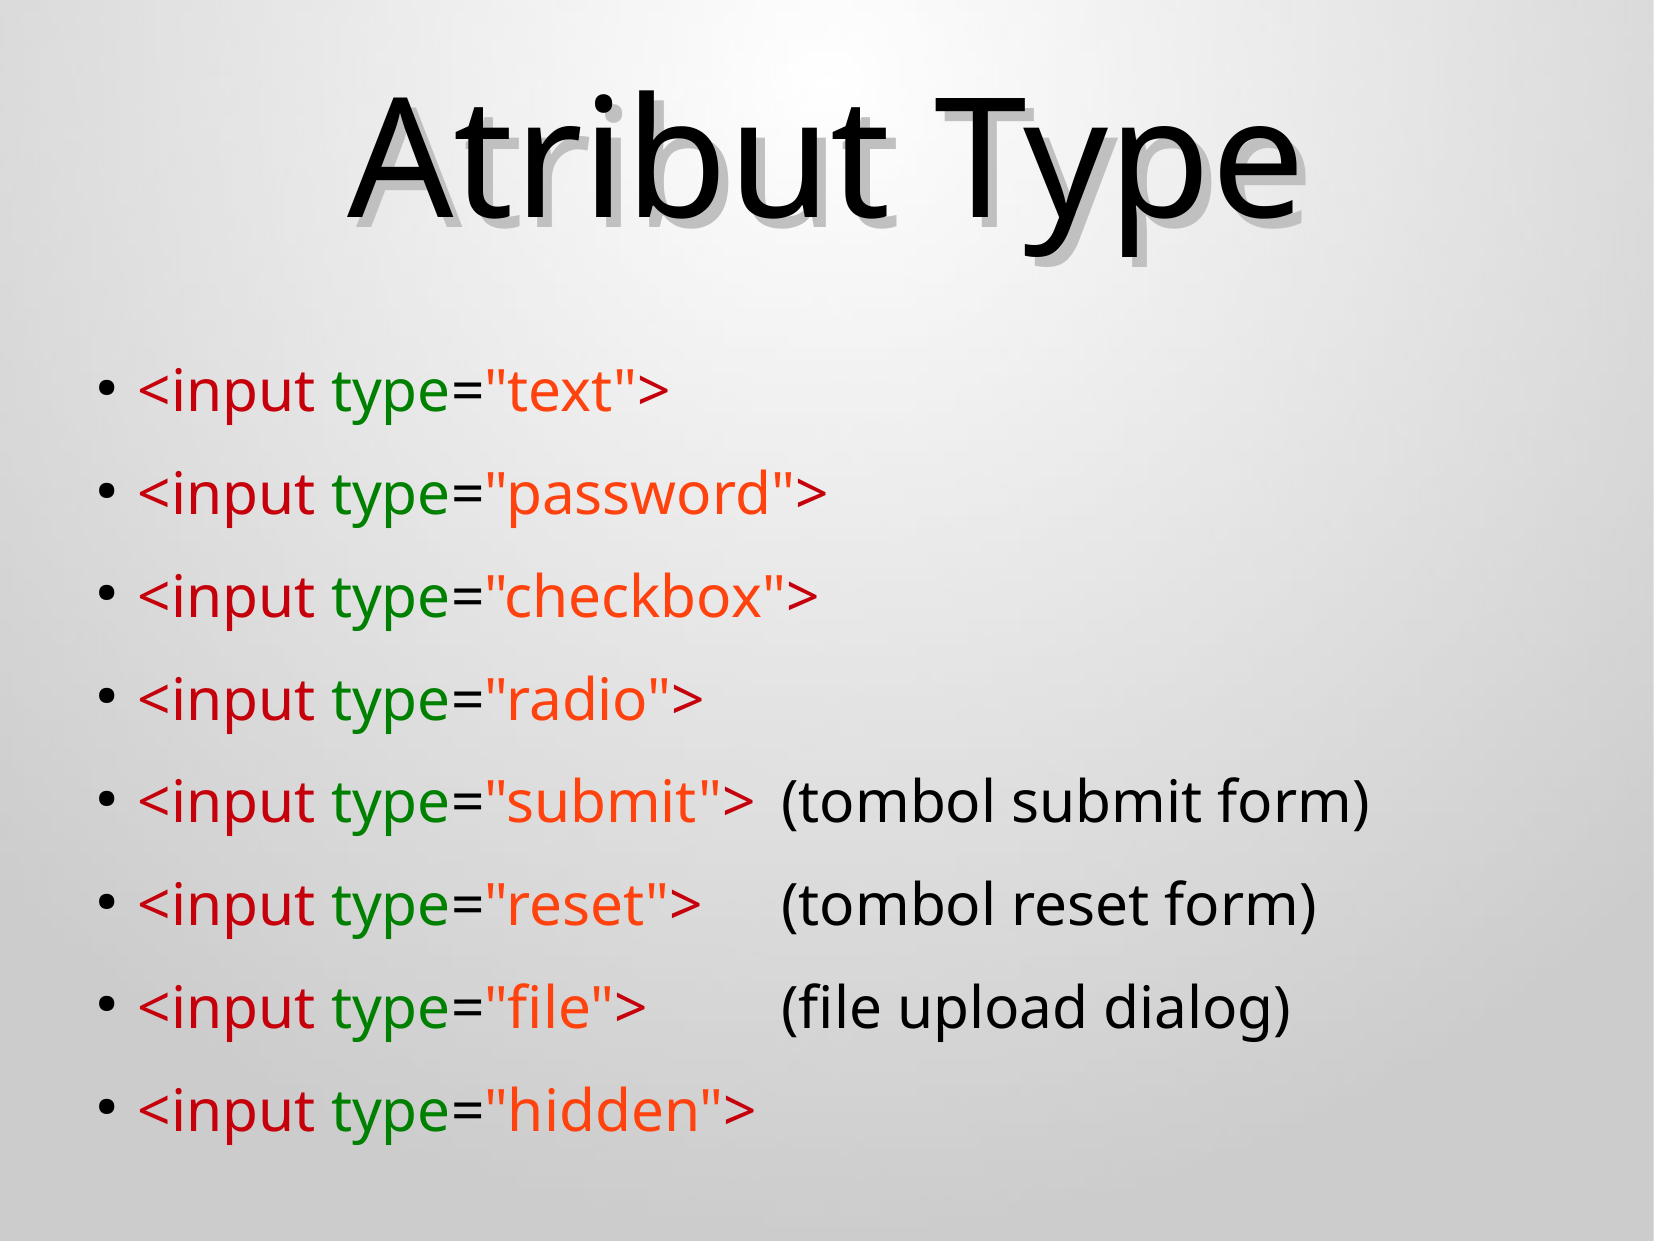

# Atribut Type
<input type="text">
<input type="password">
<input type="checkbox">
<input type="radio">
<input type="submit"> 	(tombol submit form)
<input type="reset"> 				(tombol reset form)
<input type="file"> 												 	 	(file upload dialog)
<input type="hidden">